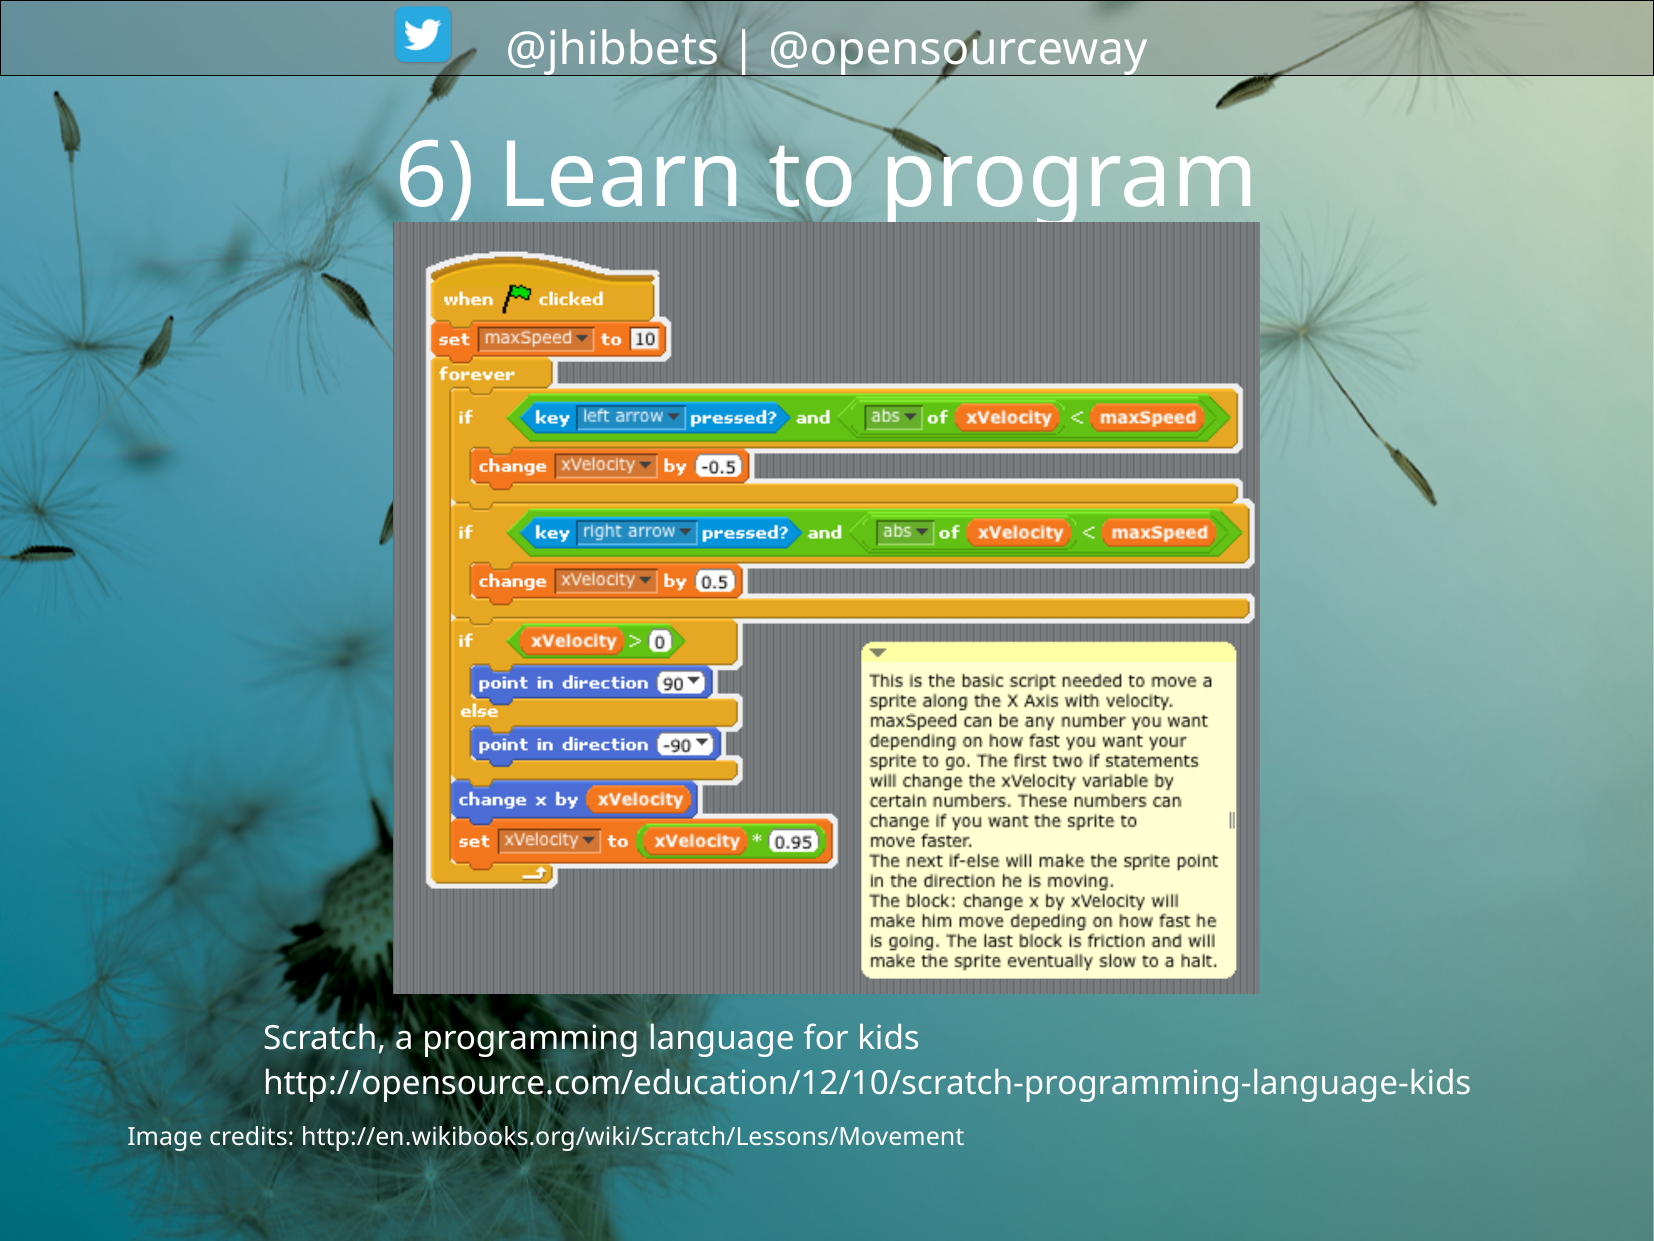

# 6) Learn to program
Scratch, a programming language for kids
http://opensource.com/education/12/10/scratch-programming-language-kids
Image credits: http://en.wikibooks.org/wiki/Scratch/Lessons/Movement